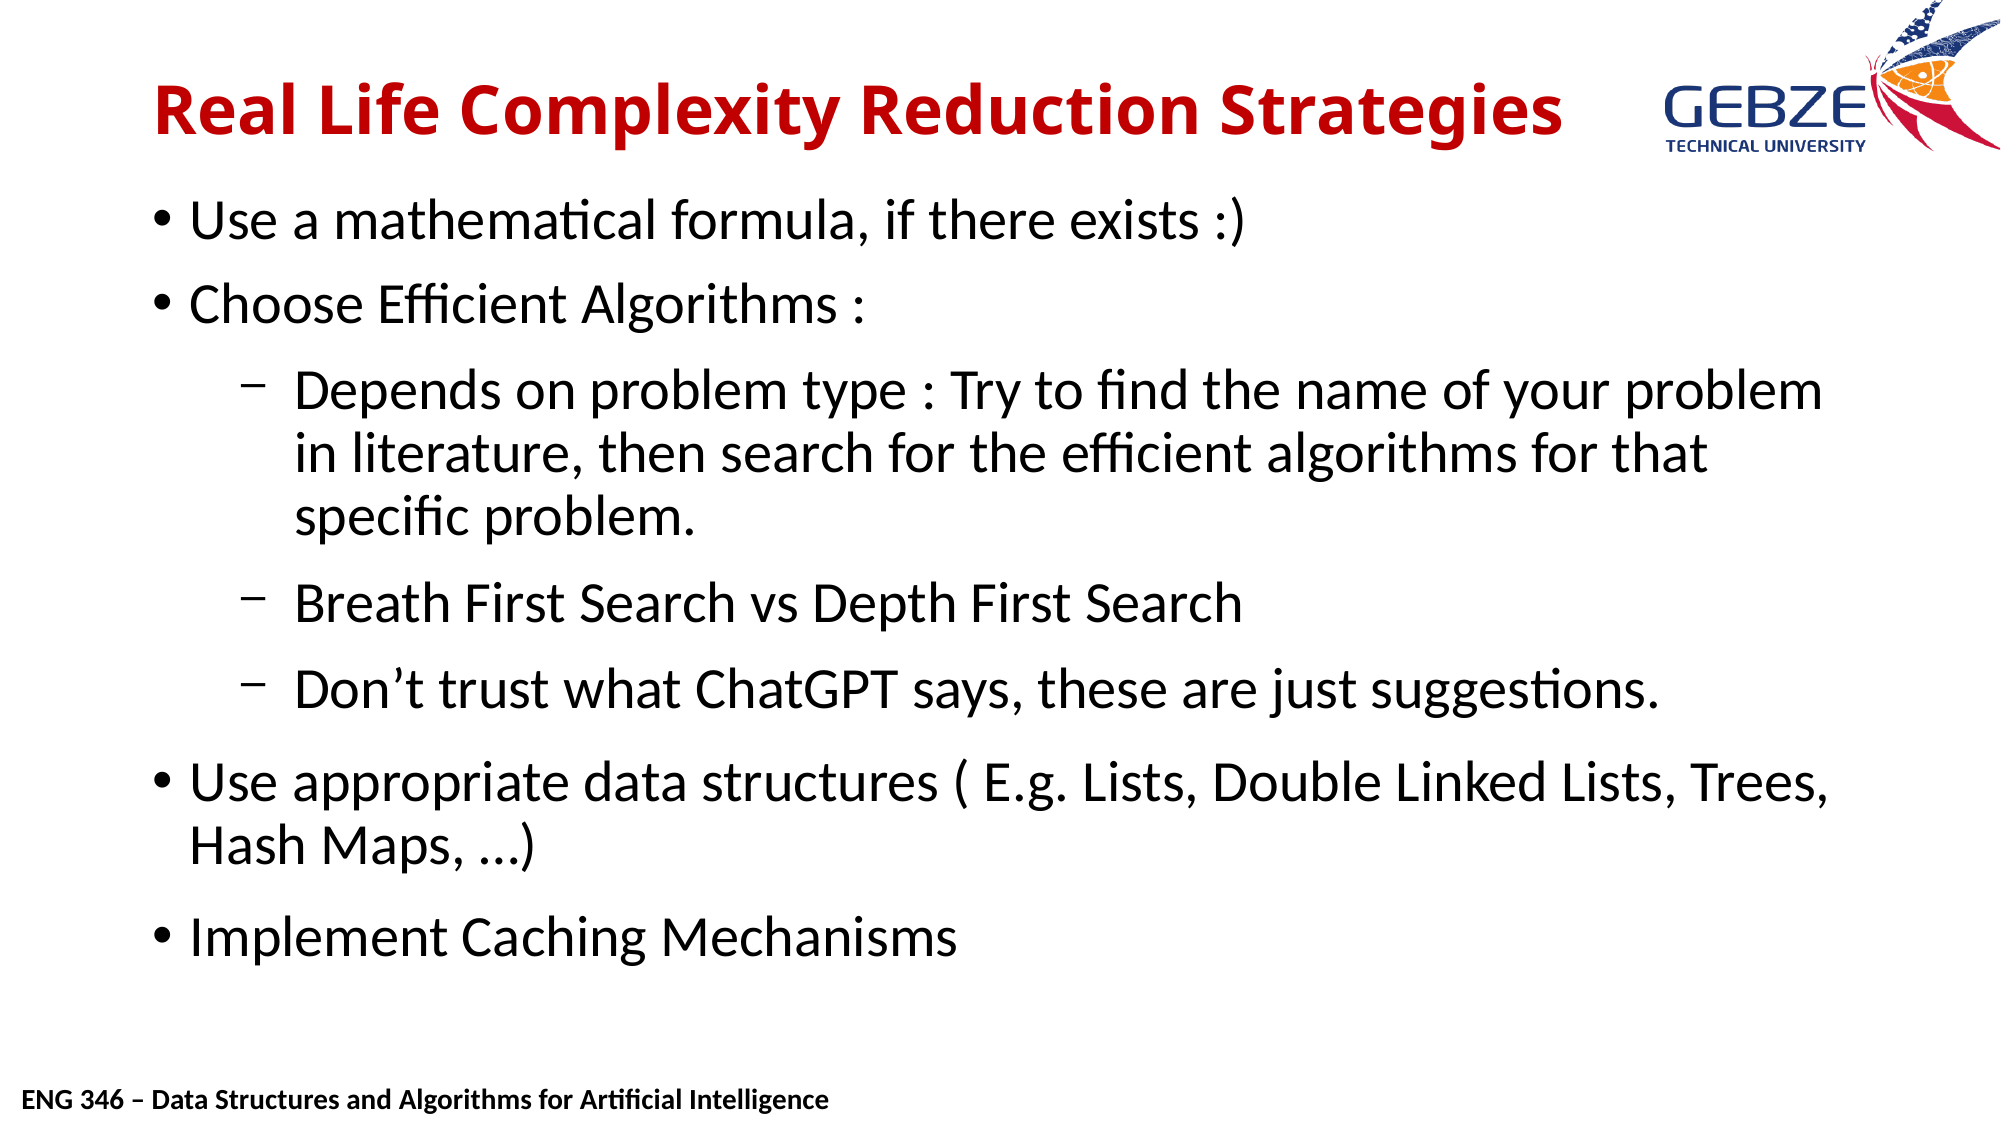

# Real Life Complexity Reduction Strategies
Use a mathematical formula, if there exists :)
Choose Efficient Algorithms :
Depends on problem type : Try to find the name of your problem in literature, then search for the efficient algorithms for that specific problem.
Breath First Search vs Depth First Search
Don’t trust what ChatGPT says, these are just suggestions.
Use appropriate data structures ( E.g. Lists, Double Linked Lists, Trees, Hash Maps, …)
Implement Caching Mechanisms